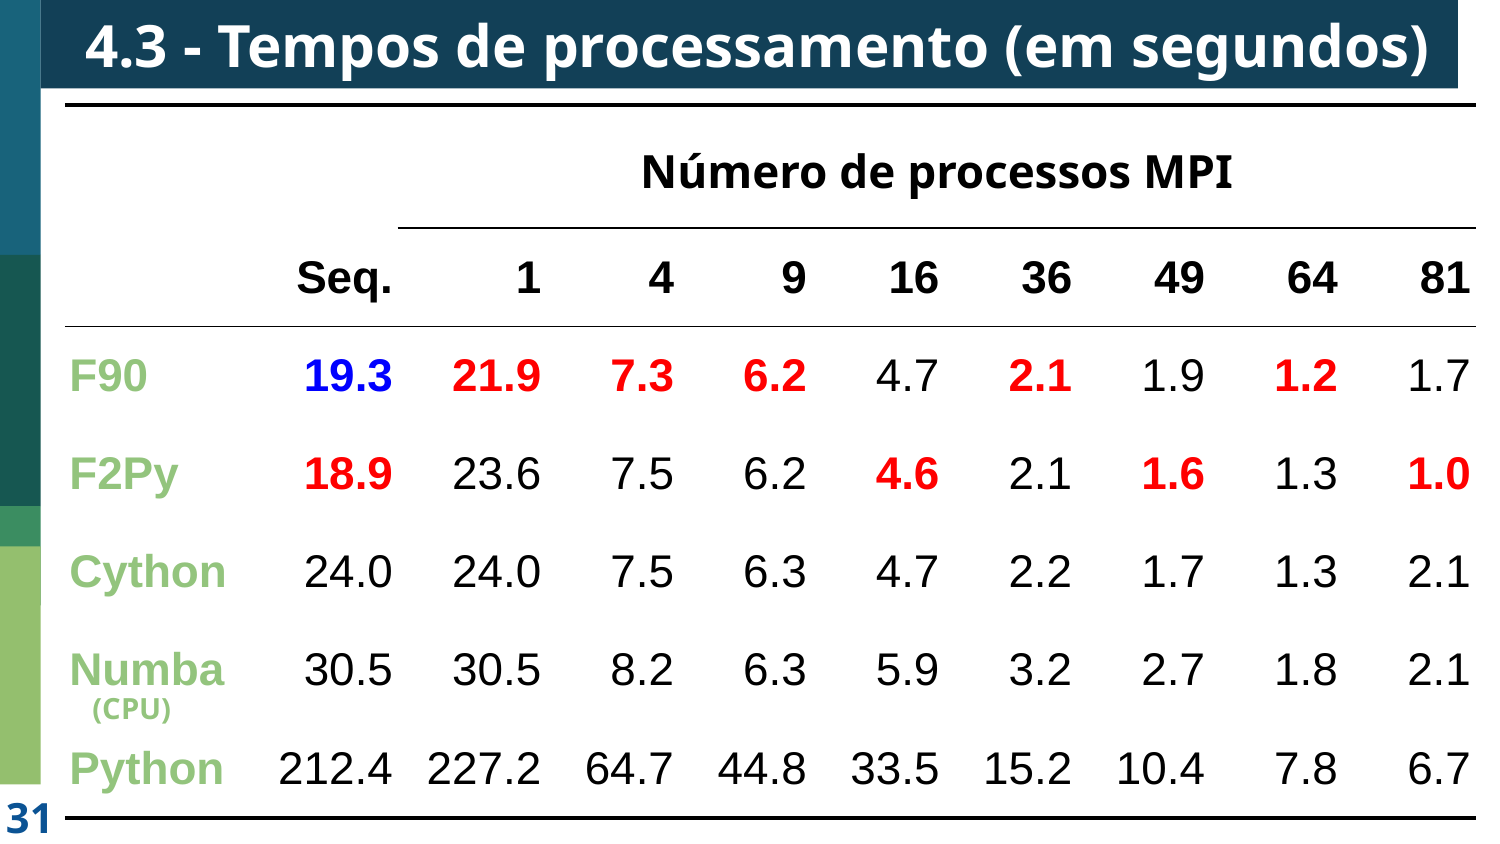

# 4.3 - Tempos de processamento (em segundos)
| | | Número de processos MPI | | | | | | | |
| --- | --- | --- | --- | --- | --- | --- | --- | --- | --- |
| | Seq. | 1 | 4 | 9 | 16 | 36 | 49 | 64 | 81 |
| F90 | 19.3 | 21.9 | 7.3 | 6.2 | 4.7 | 2.1 | 1.9 | 1.2 | 1.7 |
| F2Py | 18.9 | 23.6 | 7.5 | 6.2 | 4.6 | 2.1 | 1.6 | 1.3 | 1.0 |
| Cython | 24.0 | 24.0 | 7.5 | 6.3 | 4.7 | 2.2 | 1.7 | 1.3 | 2.1 |
| Numba | 30.5 | 30.5 | 8.2 | 6.3 | 5.9 | 3.2 | 2.7 | 1.8 | 2.1 |
| Python | 212.4 | 227.2 | 64.7 | 44.8 | 33.5 | 15.2 | 10.4 | 7.8 | 6.7 |
(CPU)